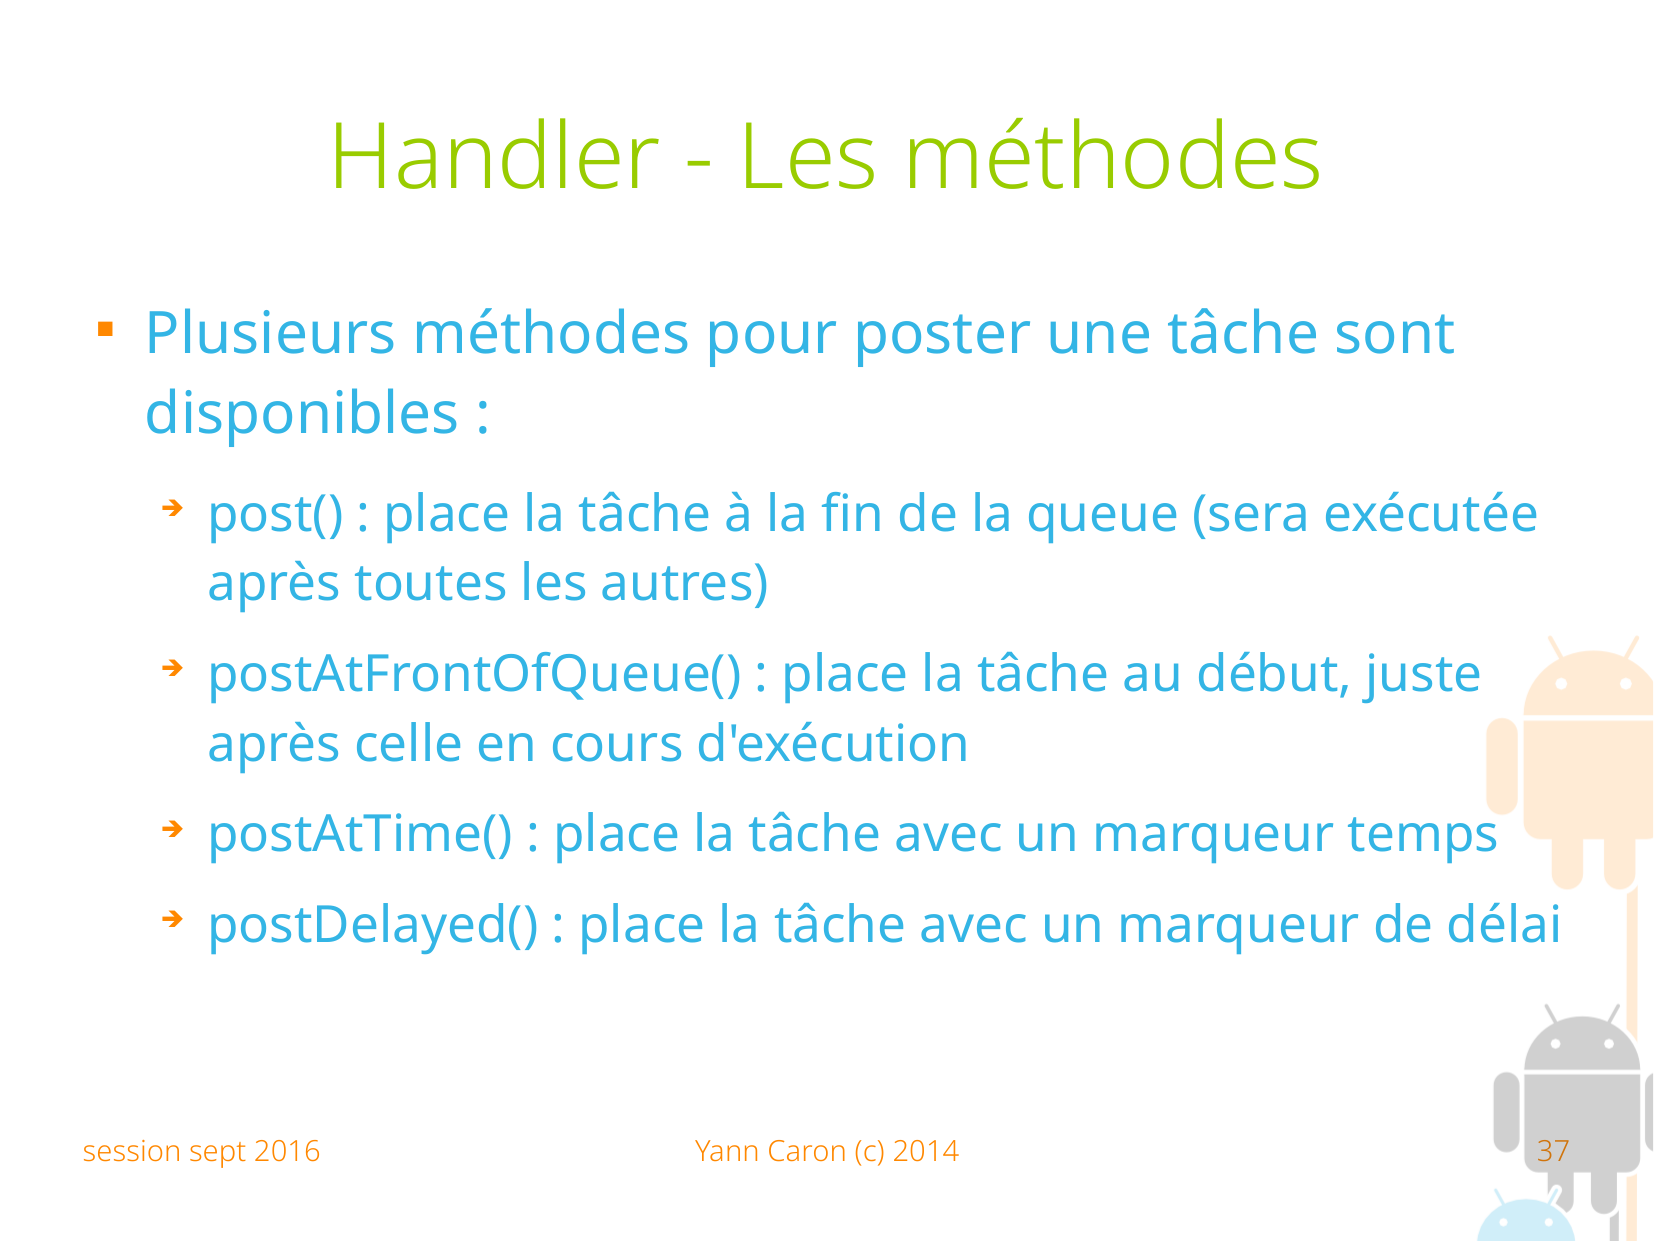

# Handler - Les méthodes
Plusieurs méthodes pour poster une tâche sont disponibles :
post() : place la tâche à la fin de la queue (sera exécutée après toutes les autres)
postAtFrontOfQueue() : place la tâche au début, juste après celle en cours d'exécution
postAtTime() : place la tâche avec un marqueur temps
postDelayed() : place la tâche avec un marqueur de délai
session sept 2016
Yann Caron (c) 2014
37